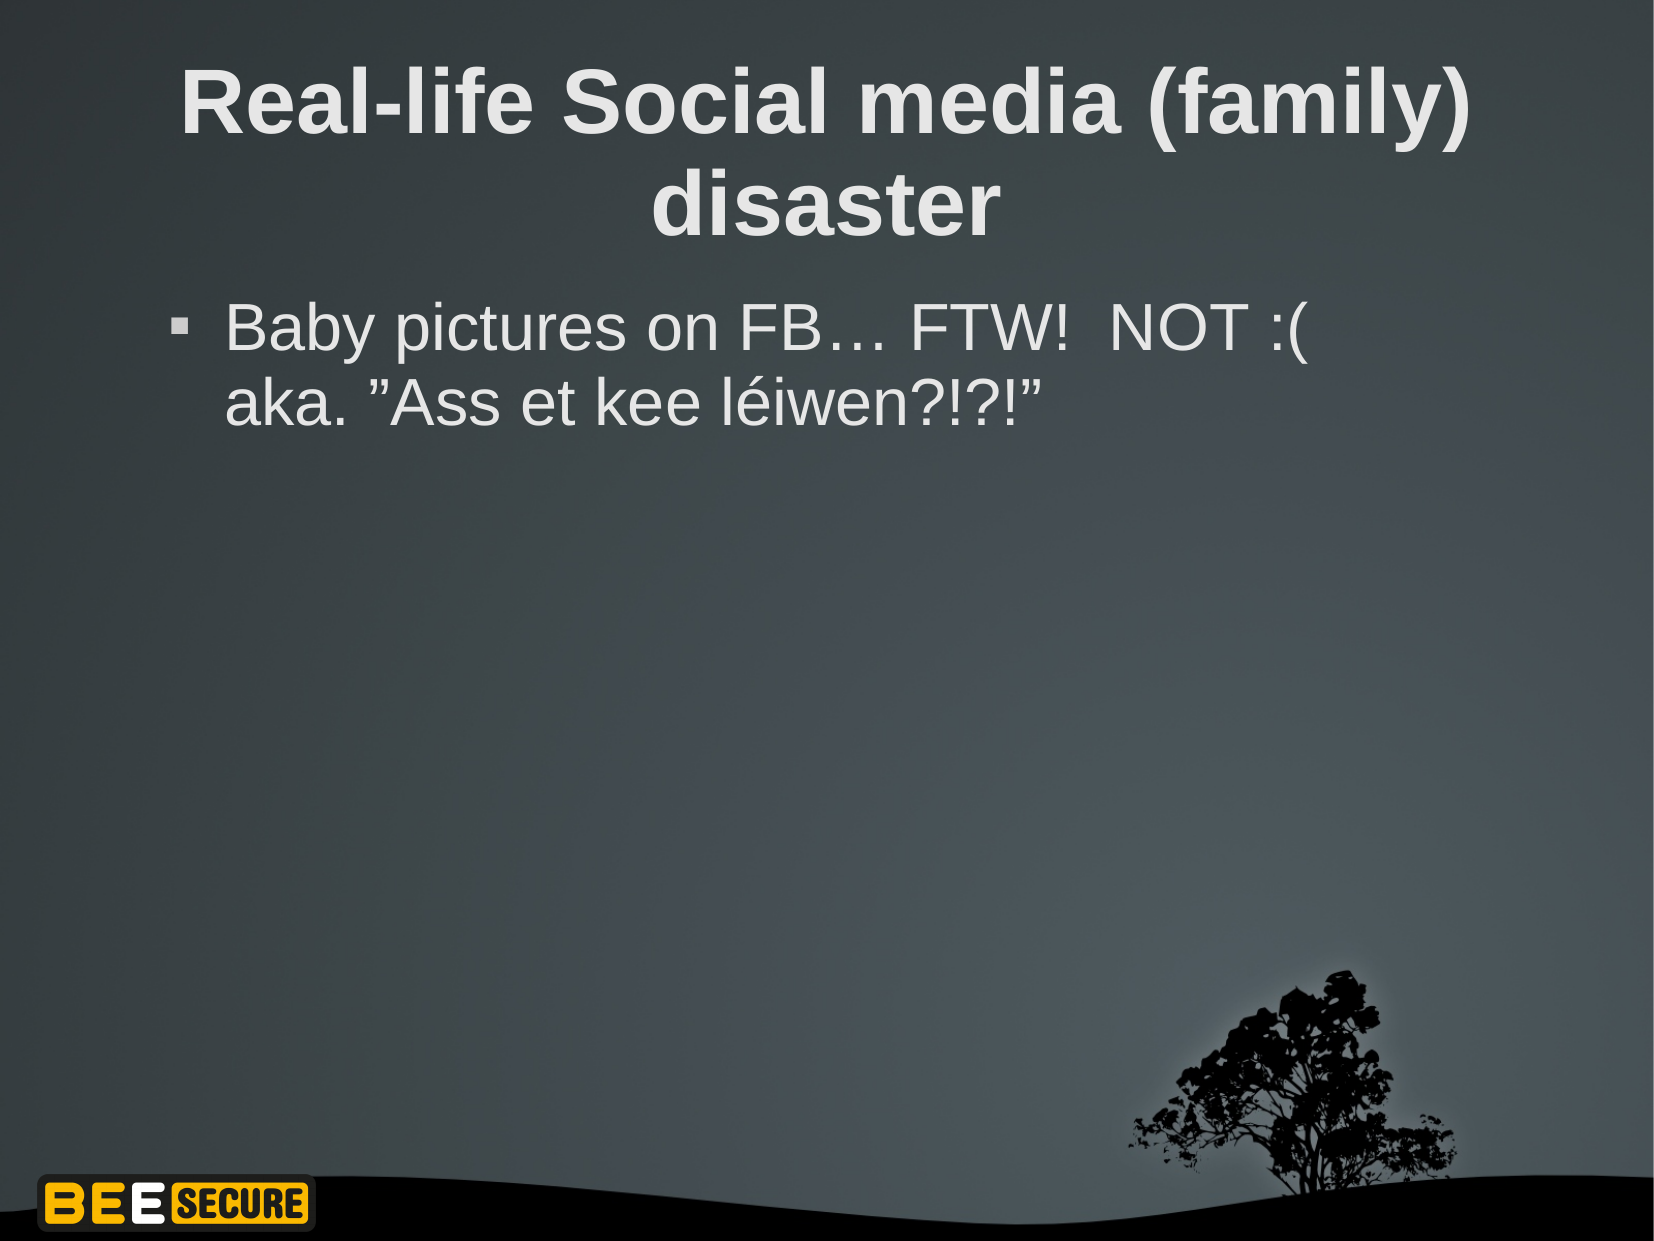

# Real-life Social media (family) disaster
Baby pictures on FB… FTW! NOT :(
aka. ”Ass et kee léiwen?!?!”